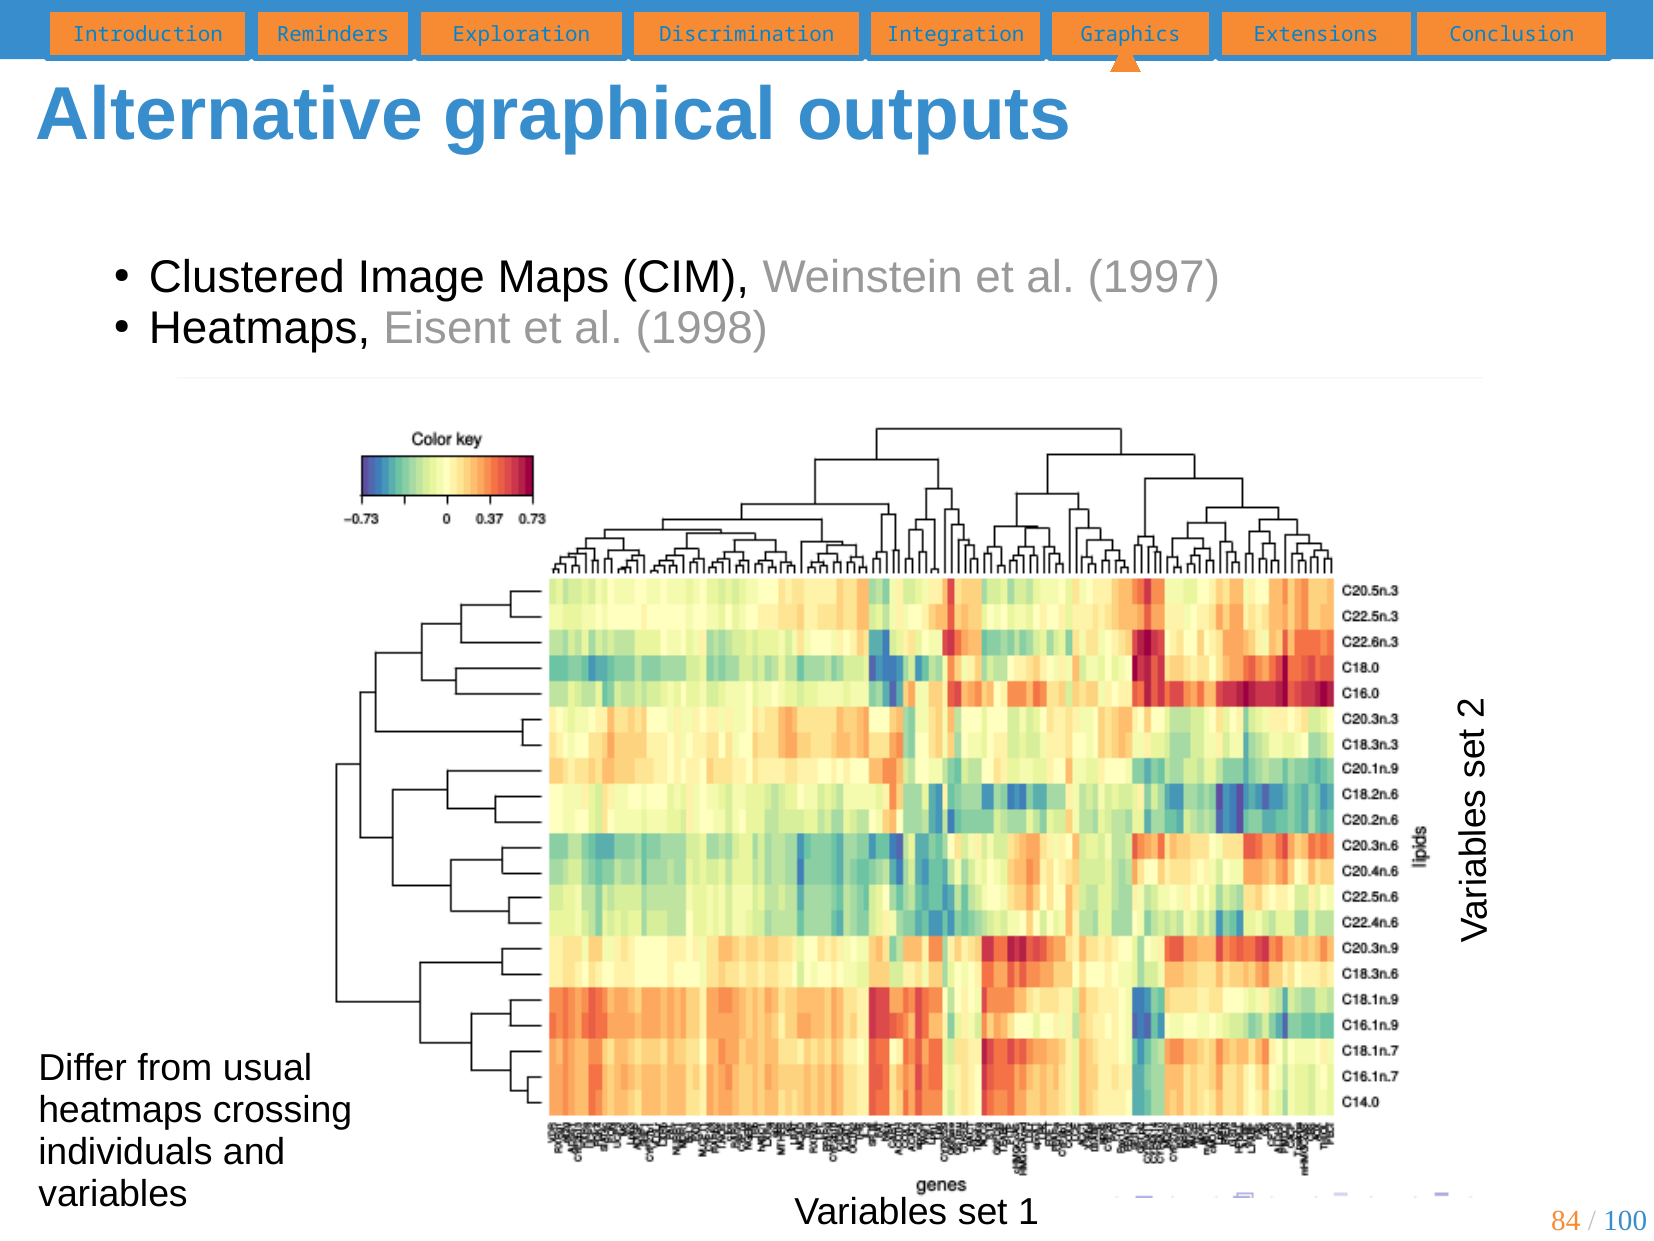

# Alternative graphical outputs
Clustered Image Maps (CIM), Weinstein et al. (1997)
Heatmaps, Eisent et al. (1998)
Variables set 2
Differ from usual heatmaps crossing individuals and variables
Variables set 1
84